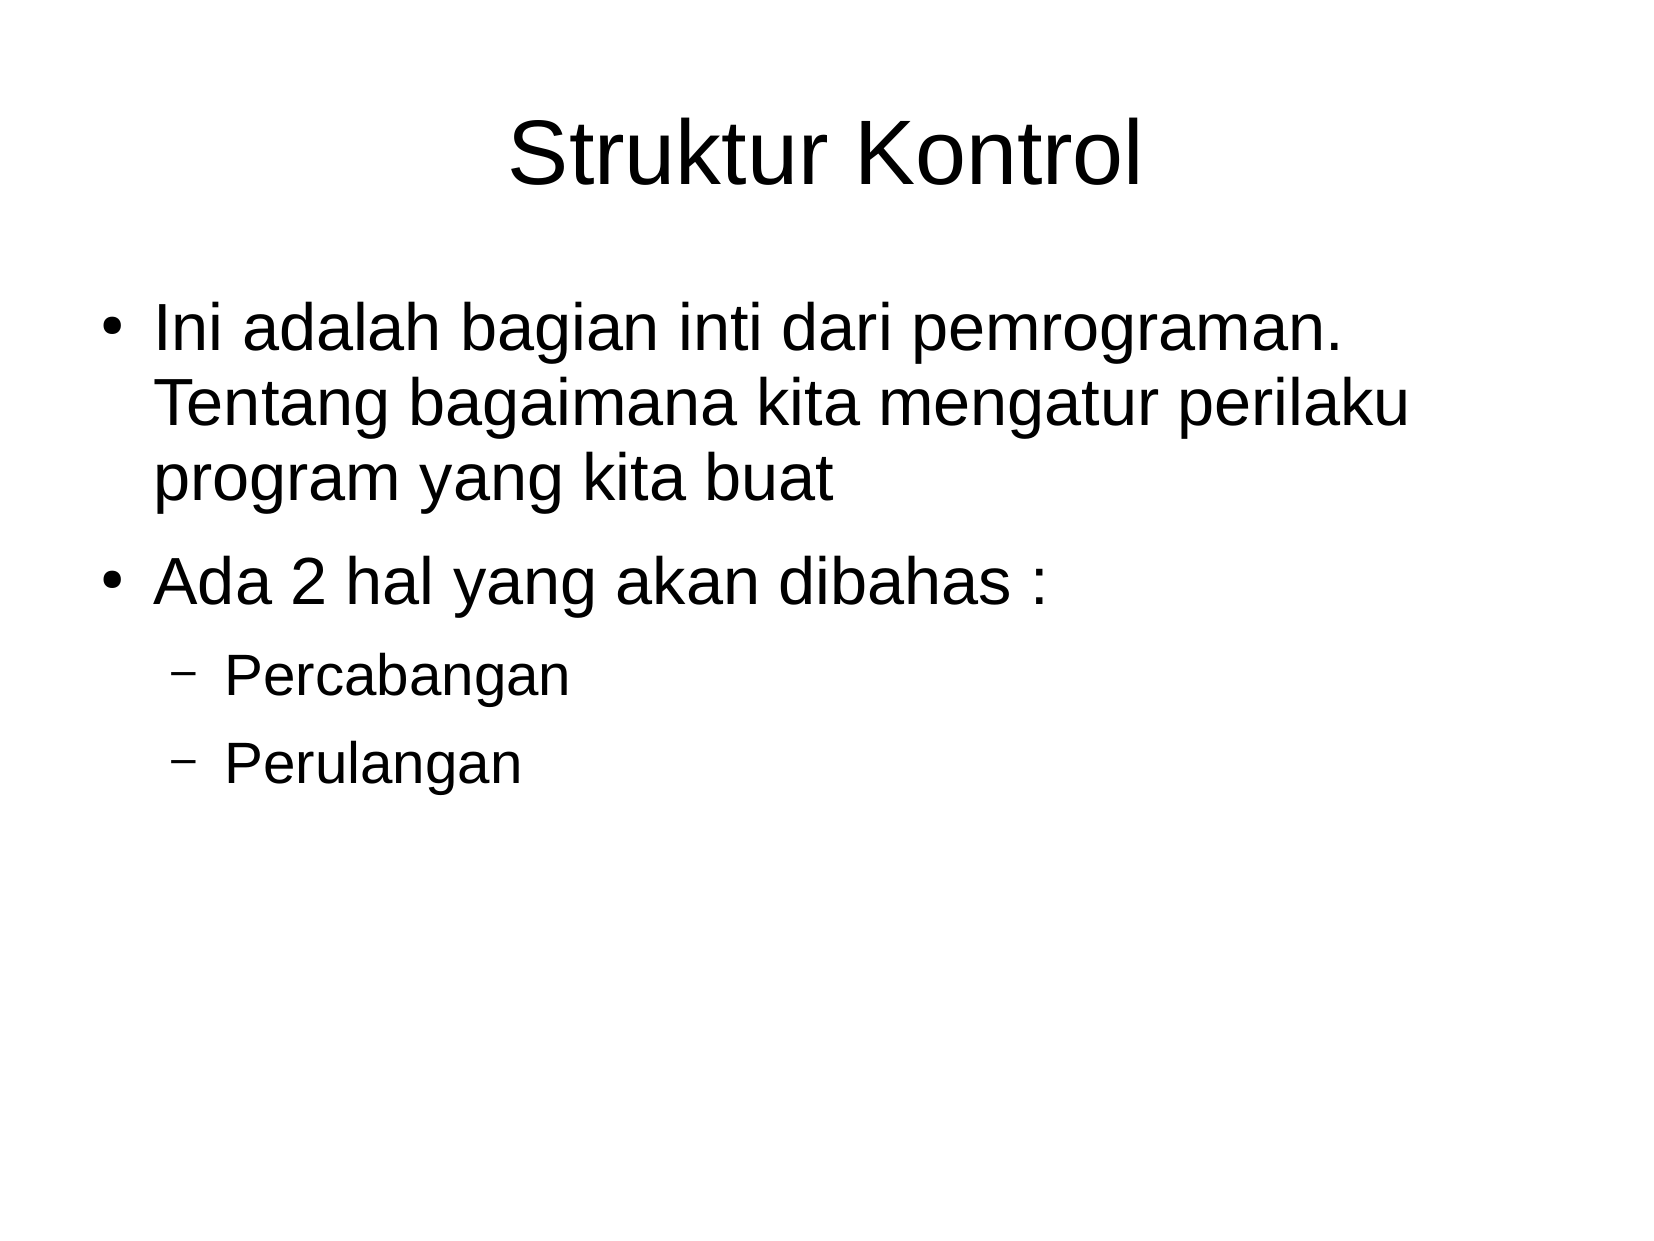

# Struktur Kontrol
Ini adalah bagian inti dari pemrograman. Tentang bagaimana kita mengatur perilaku program yang kita buat
Ada 2 hal yang akan dibahas :
Percabangan
Perulangan